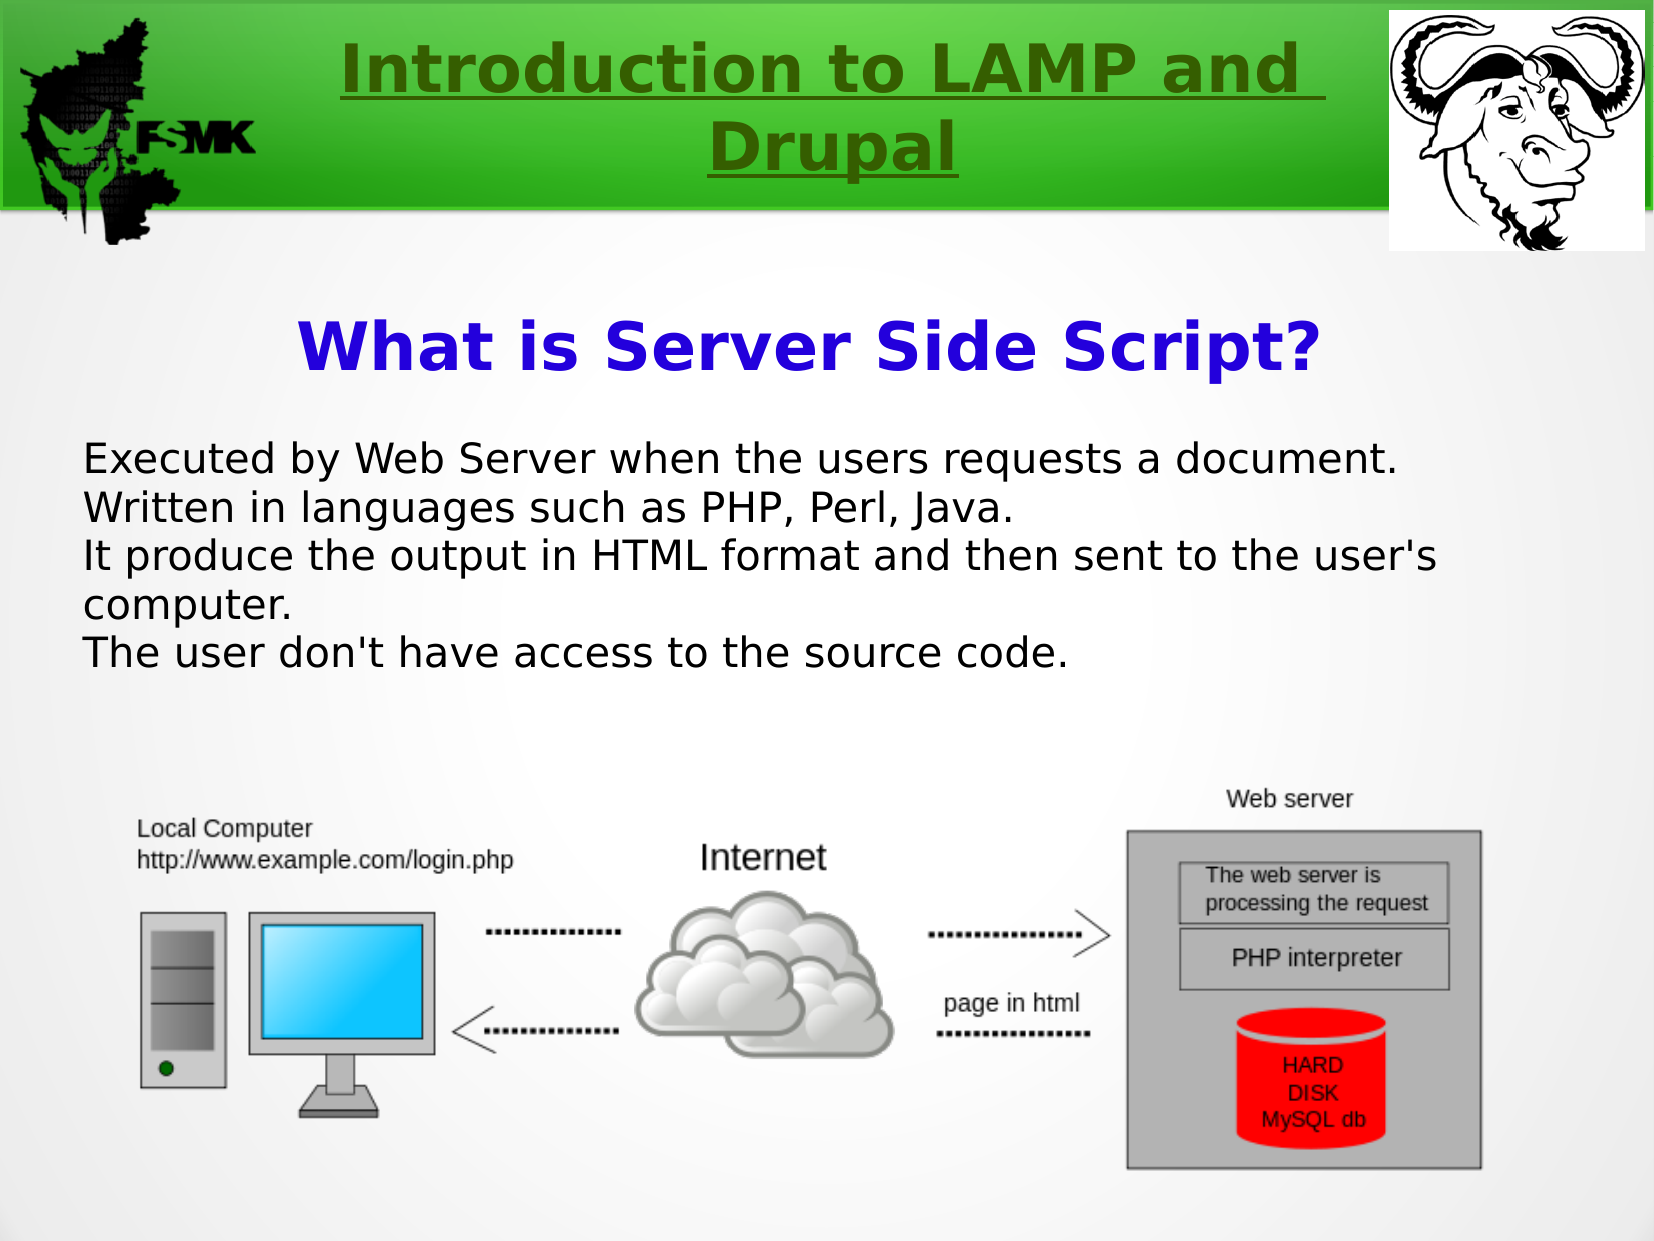

# Introduction to LAMP and Drupal
What is Server Side Script?
Executed by Web Server when the users requests a document.
Written in languages such as PHP, Perl, Java.
It produce the output in HTML format and then sent to the user's computer.
The user don't have access to the source code.